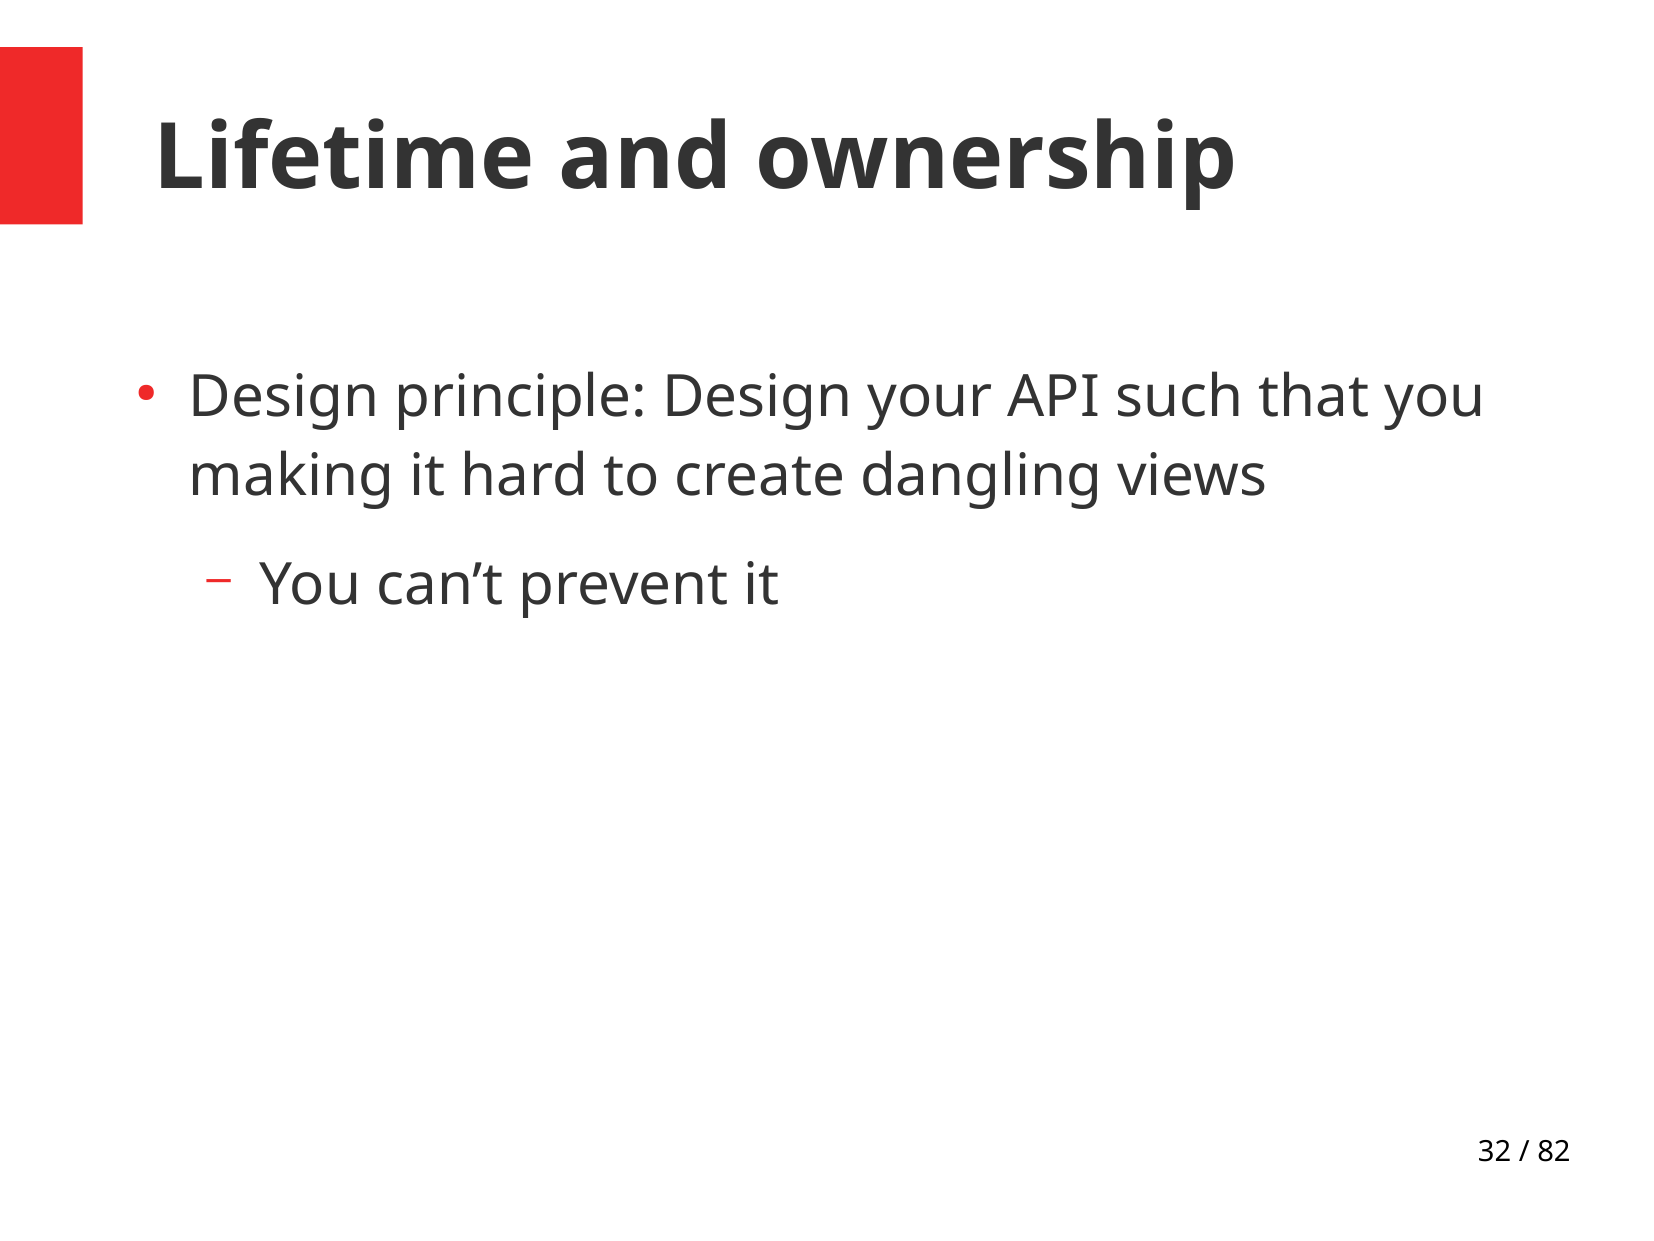

# Lifetime and ownership
Design principle: Design your API such that you making it hard to create dangling views
You can’t prevent it
32